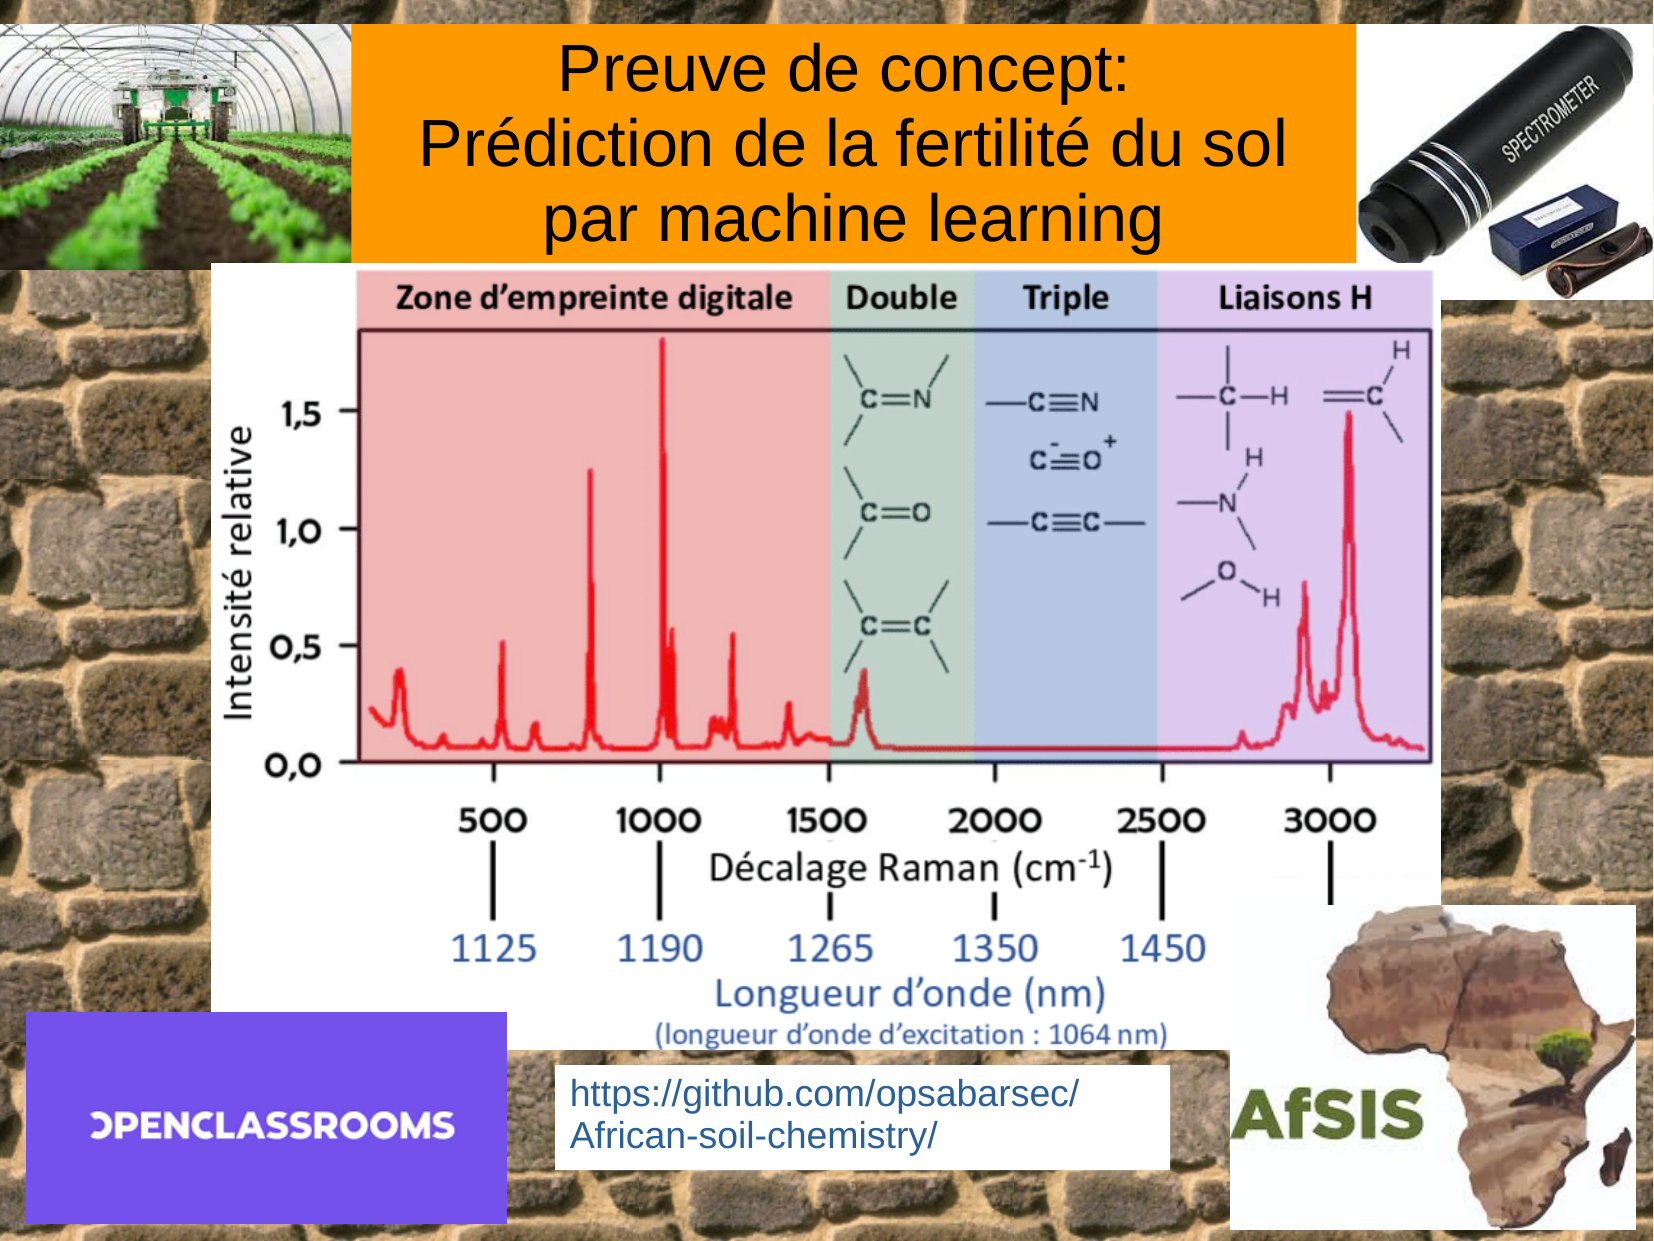

Preuve de concept:
Prédiction de la fertilité du sol par machine learning
https://github.com/opsabarsec/African-soil-chemistry/